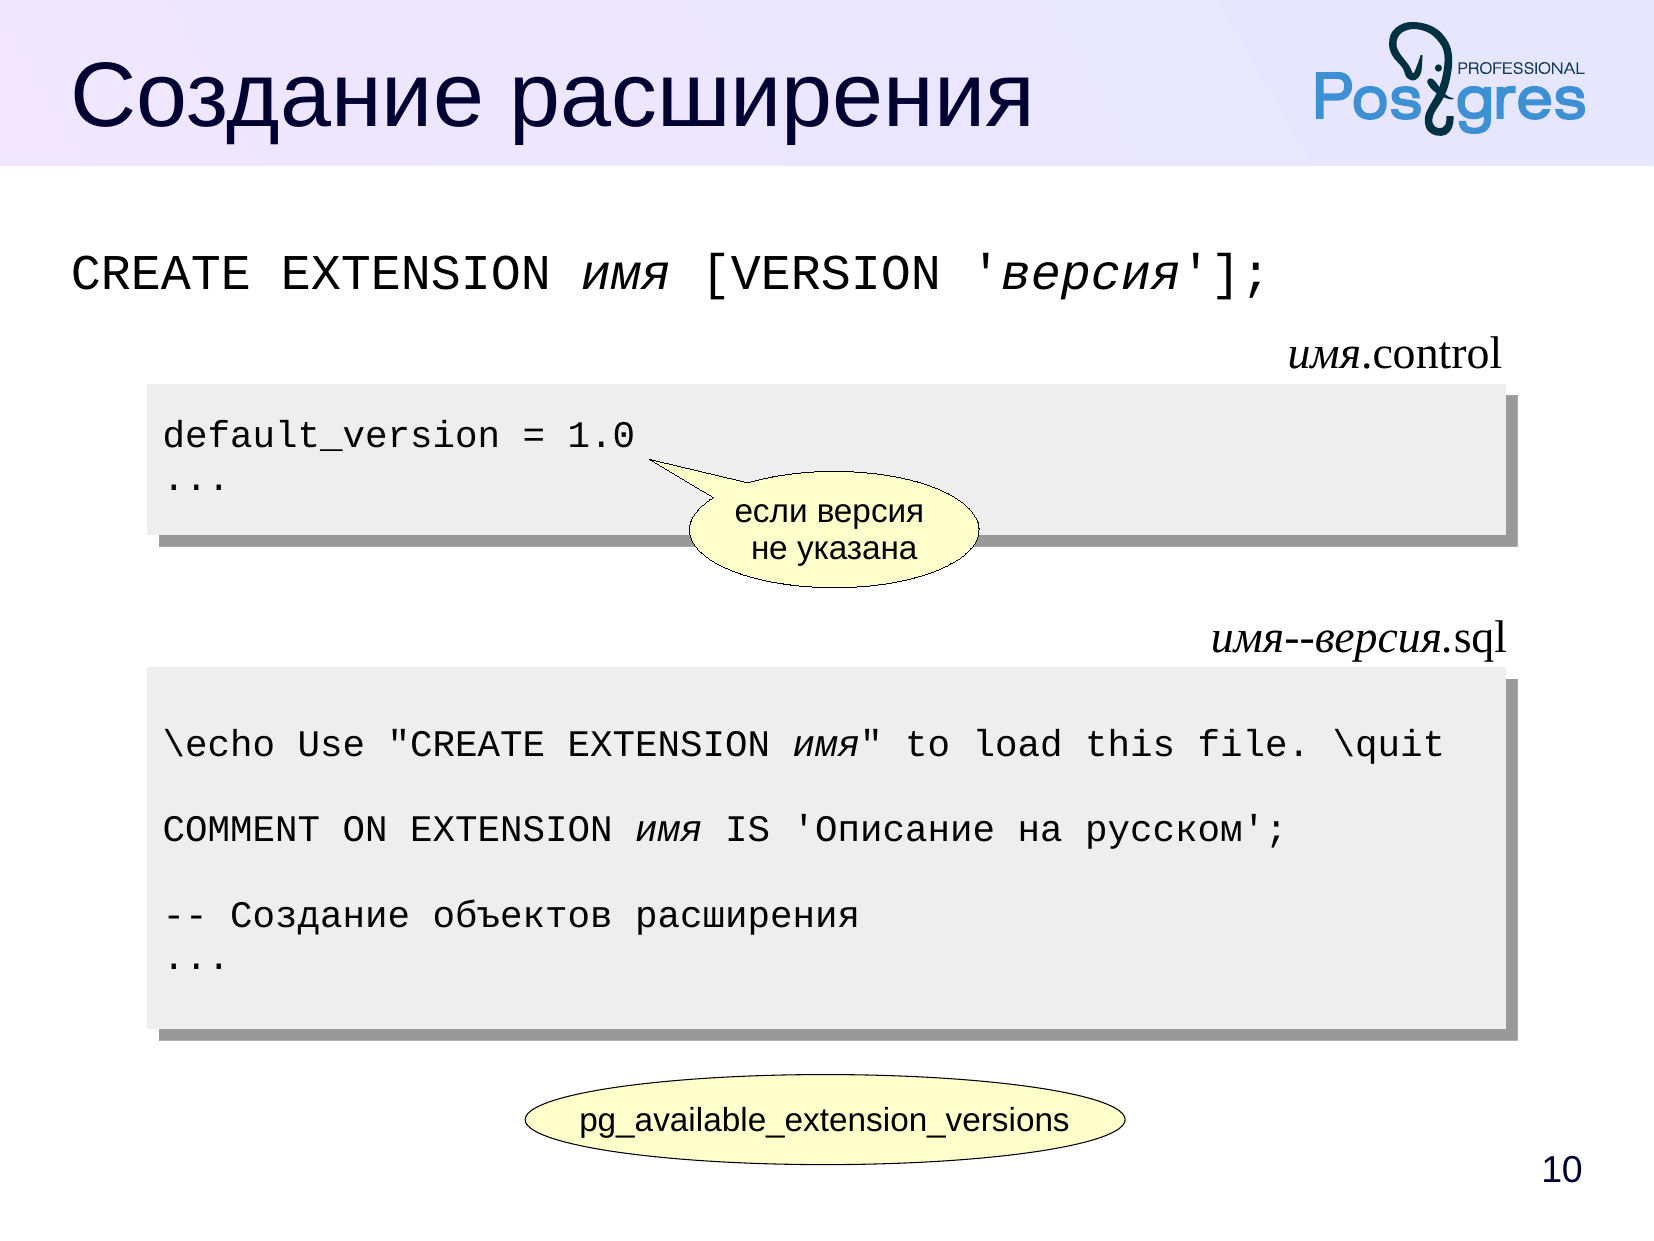

# Создание расширения
CREATE EXTENSION имя [VERSION 'версия'];
имя.control
default_version = 1.0
...
если версия
не указана
имя--версия.sql
\echo Use "CREATE EXTENSION имя" to load this file. \quit
COMMENT ON EXTENSION имя IS 'Описание на русском';
-- Создание объектов расширения
...
pg_available_extension_versions